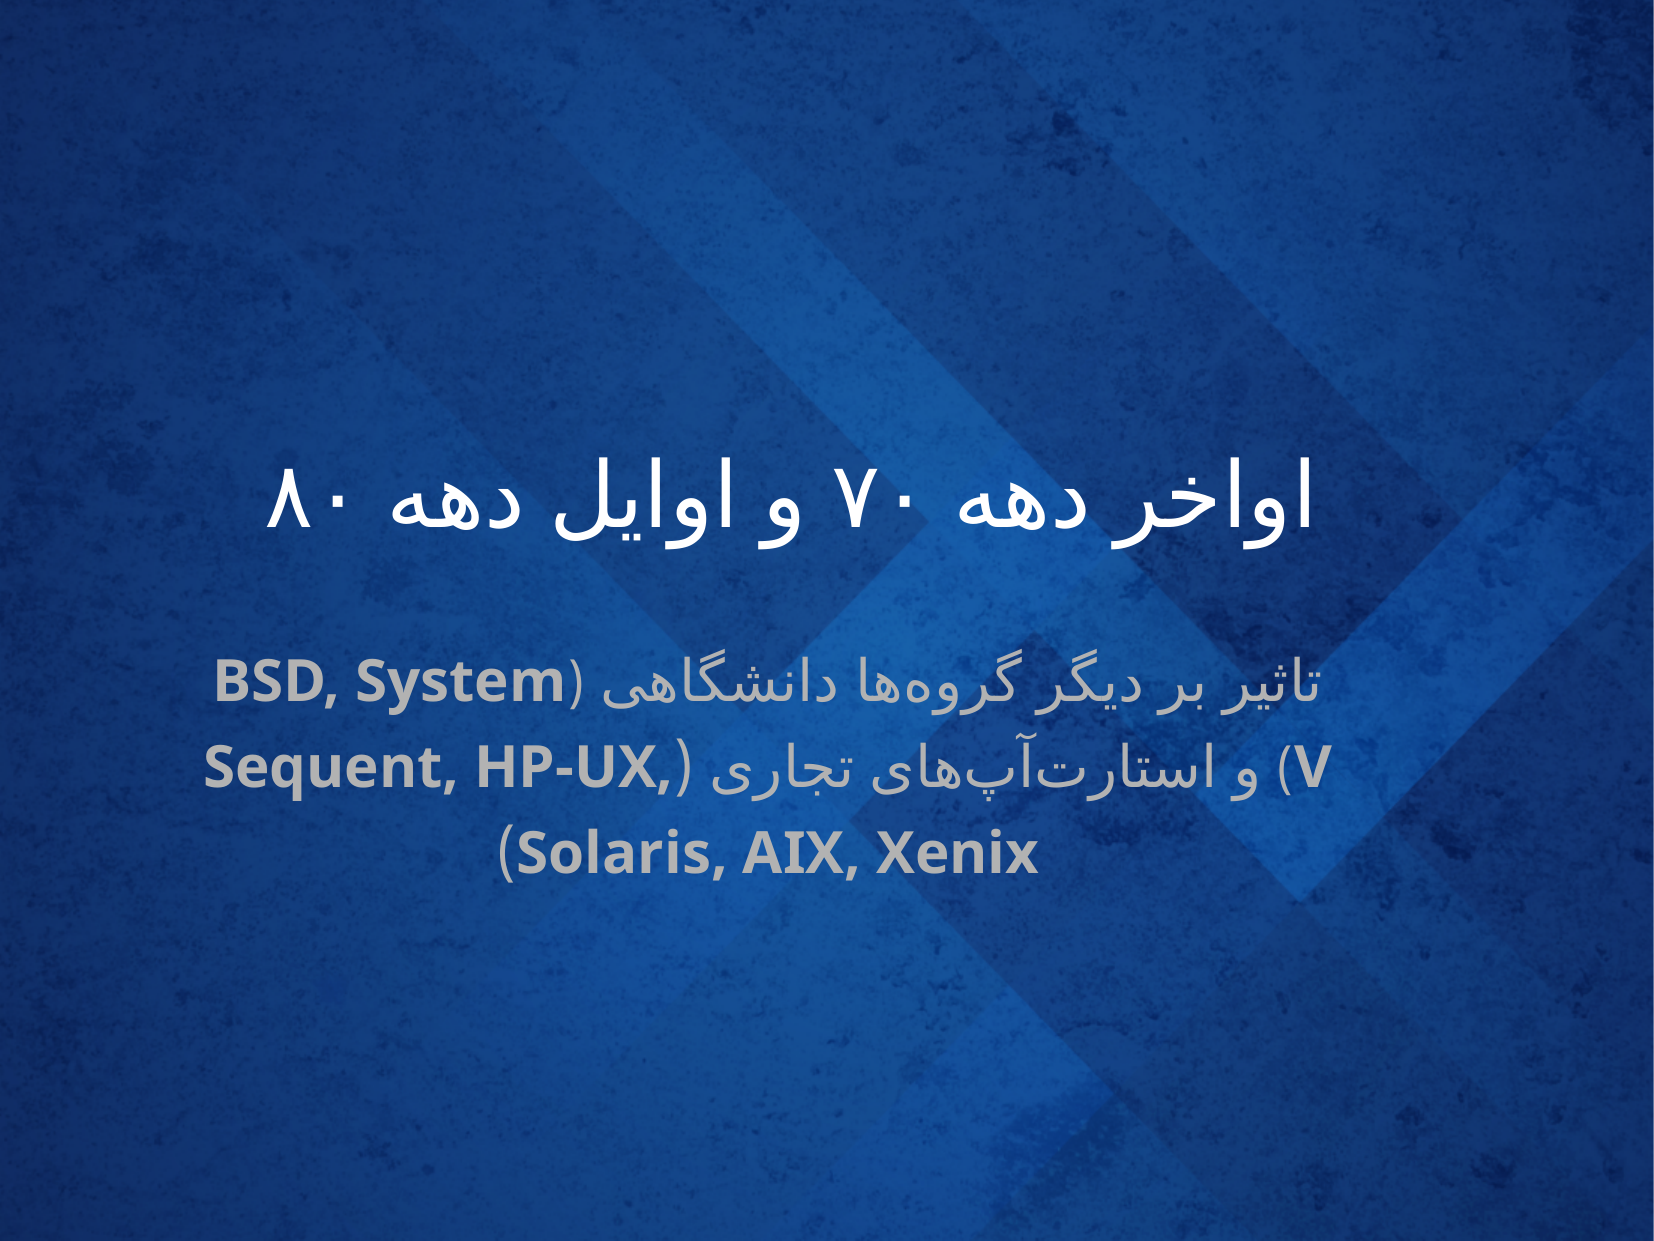

# اواخر دهه ۷۰ و اوایل دهه ۸۰
تاثیر بر دیگر گروه‌ها دانشگاهی (BSD, System V) و استارت‌آپ‌های تجاری (Sequent, HP-UX, Solaris, AIX, Xenix)